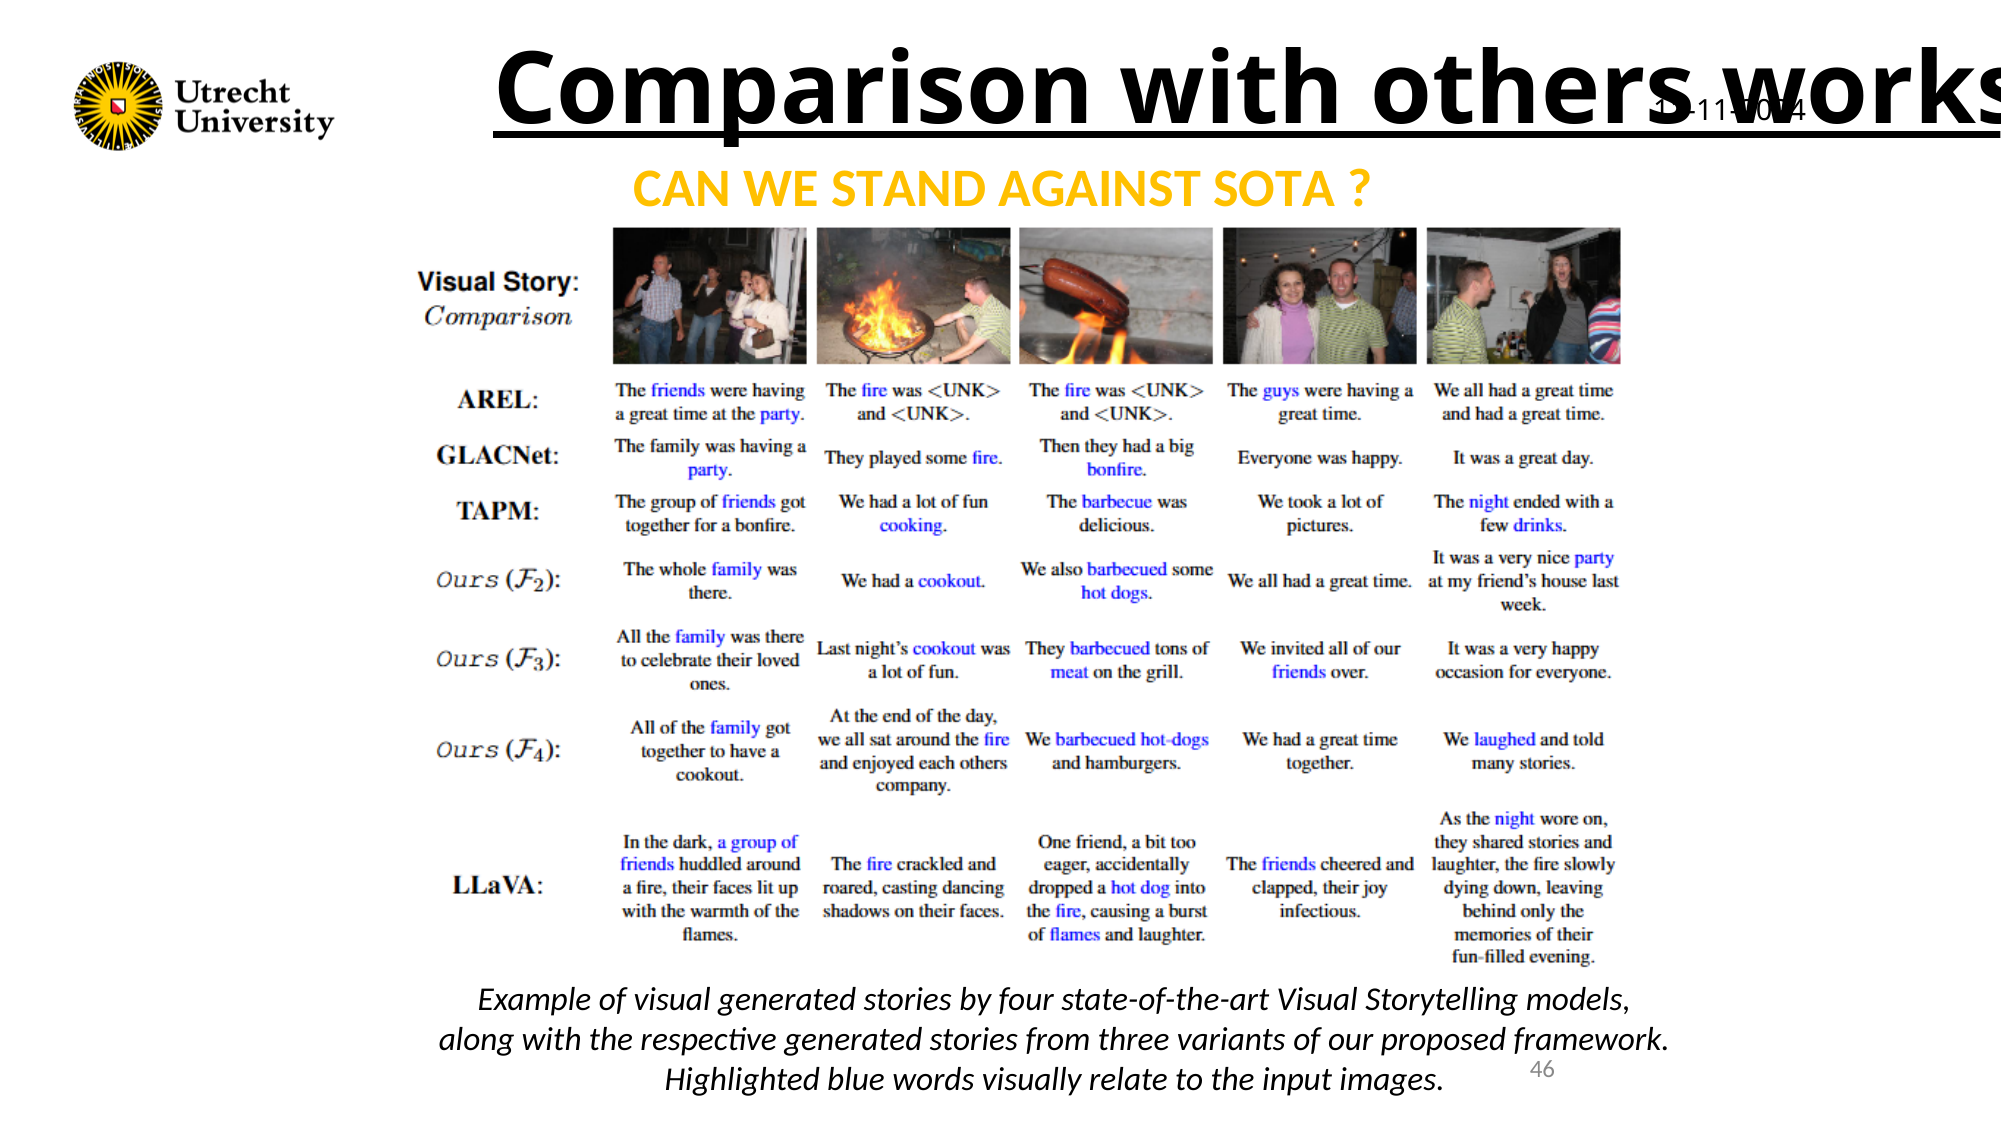

Comparison with others works
11-11-2024
CAN WE STAND AGAINST SOTA ?
Example of visual generated stories by four state-of-the-art Visual Storytelling models, along with the respective generated stories from three variants of our proposed framework. Highlighted blue words visually relate to the input images.